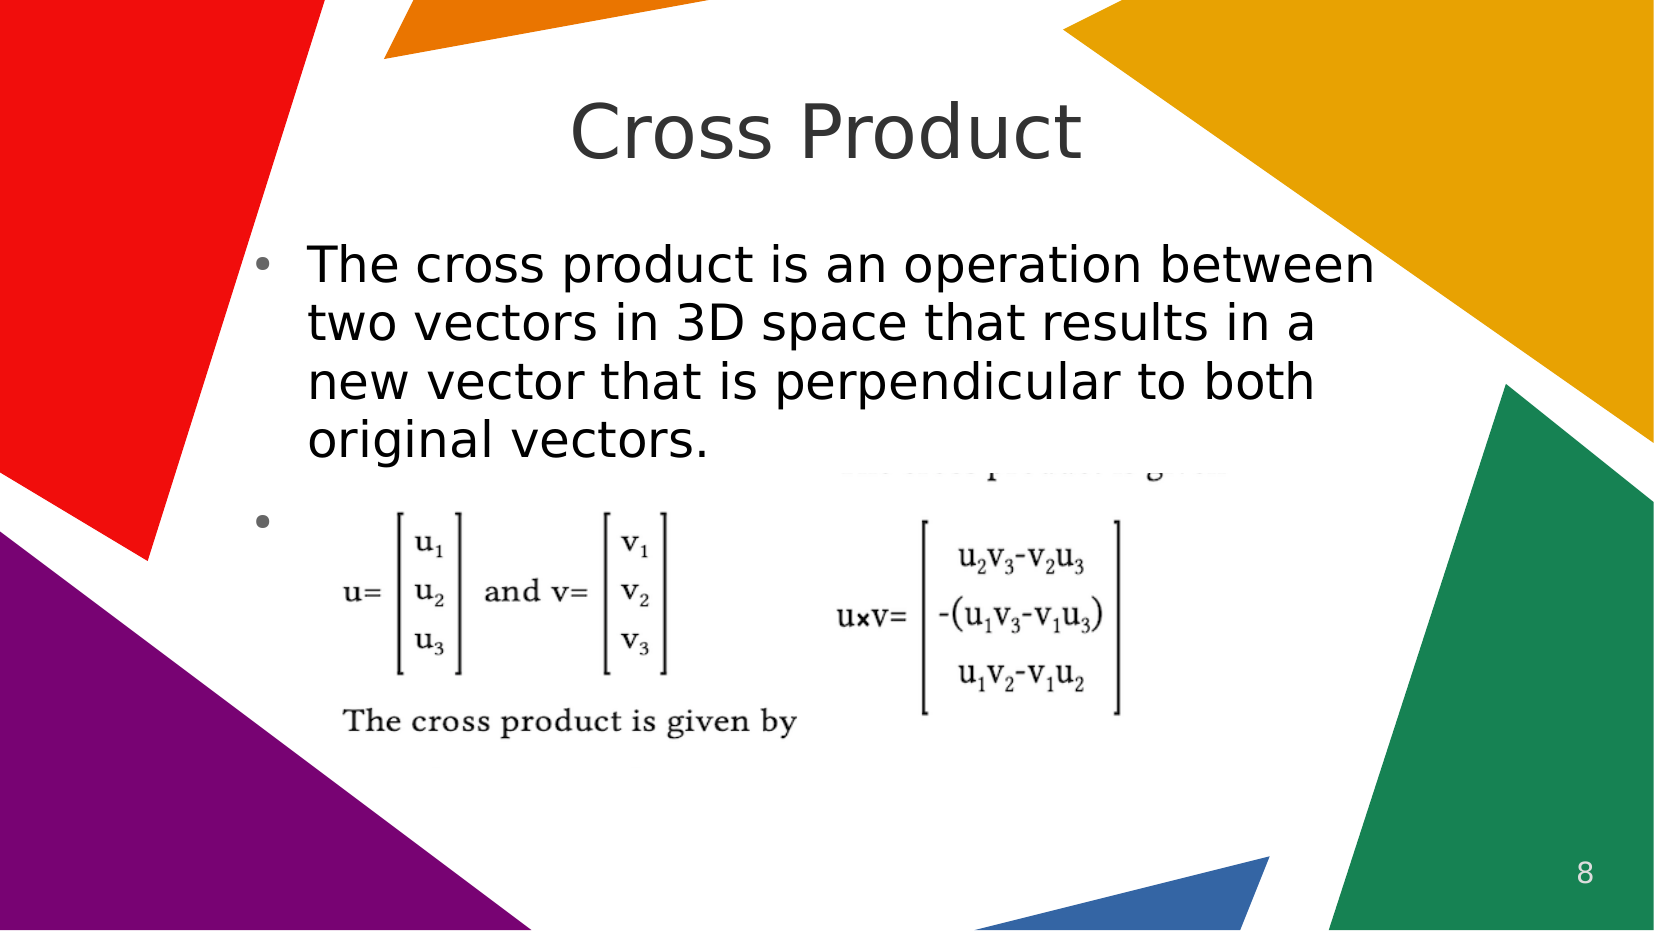

# Cross Product
The cross product is an operation between two vectors in 3D space that results in a new vector that is perpendicular to both original vectors.
8